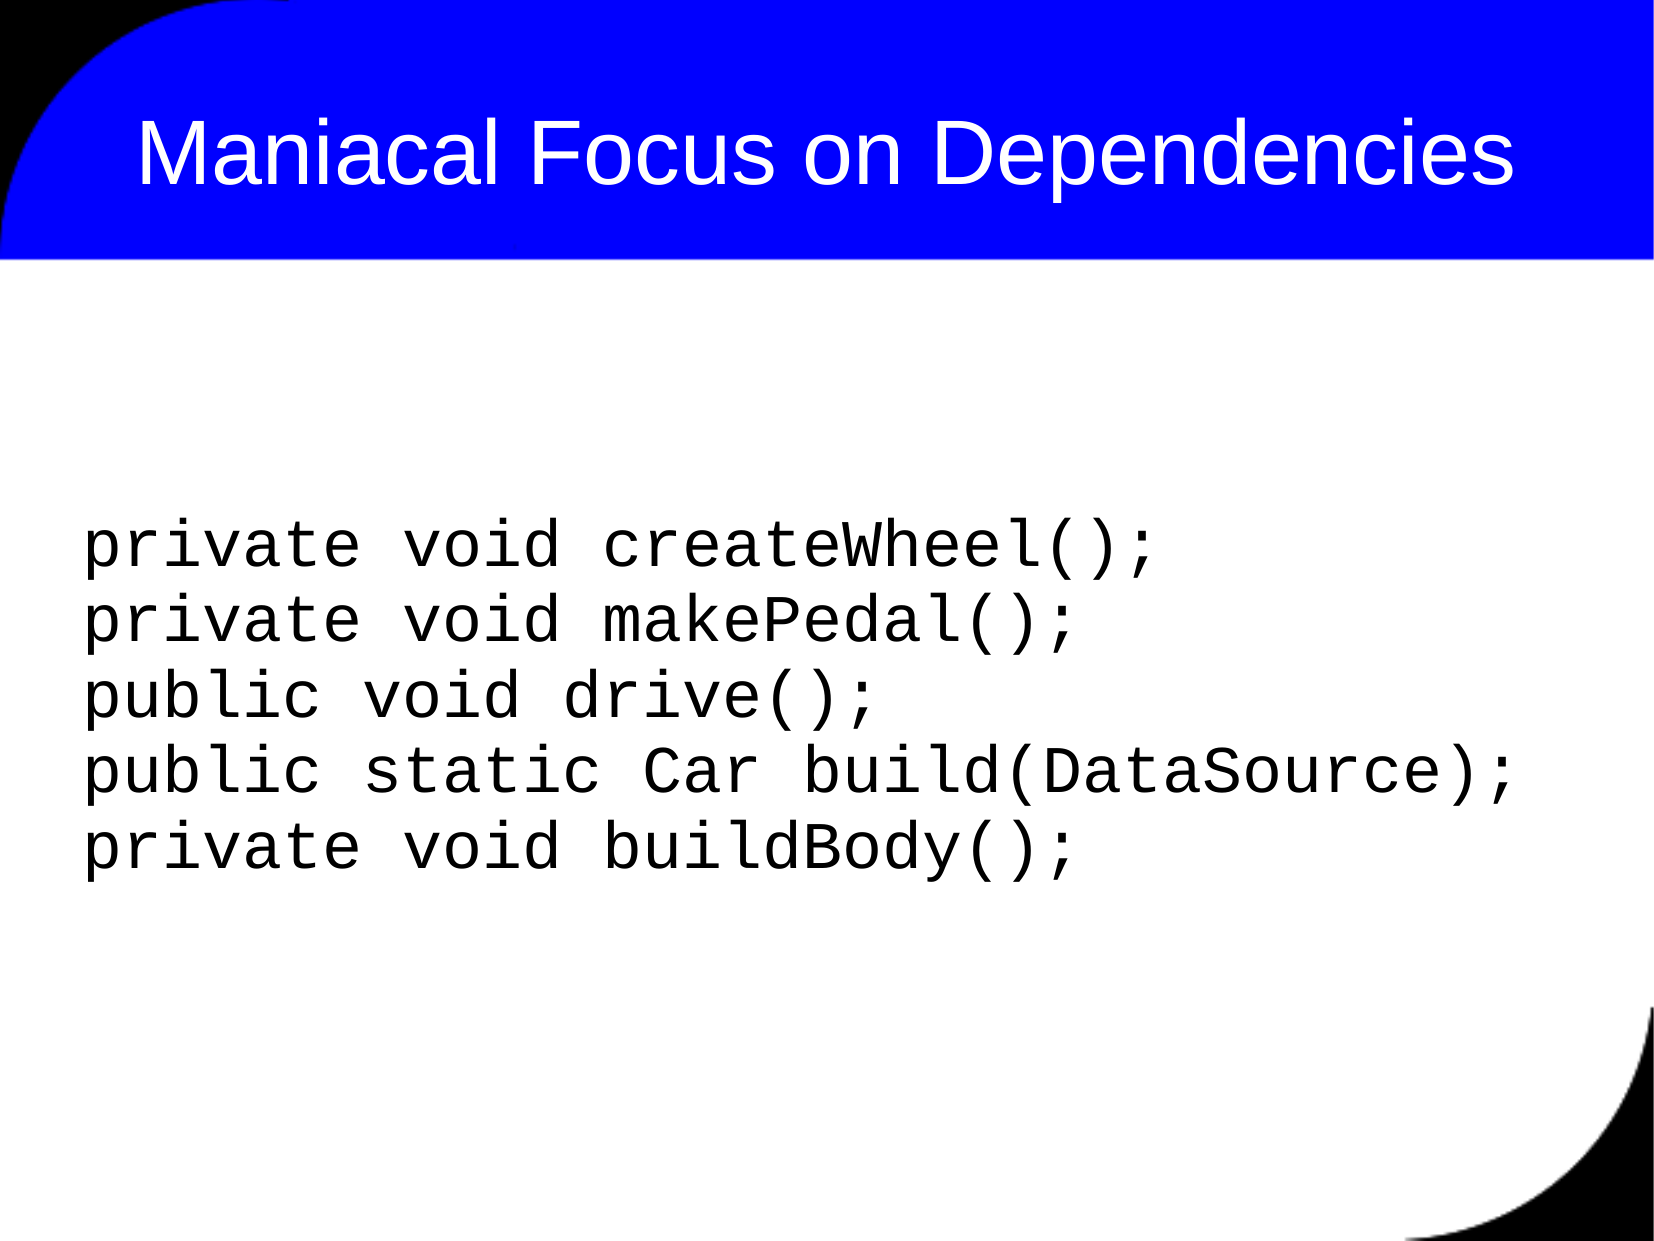

# Maniacal Focus on Dependencies
private void createWheel();
private void makePedal();
public void drive();
public static Car build(DataSource);
private void buildBody();